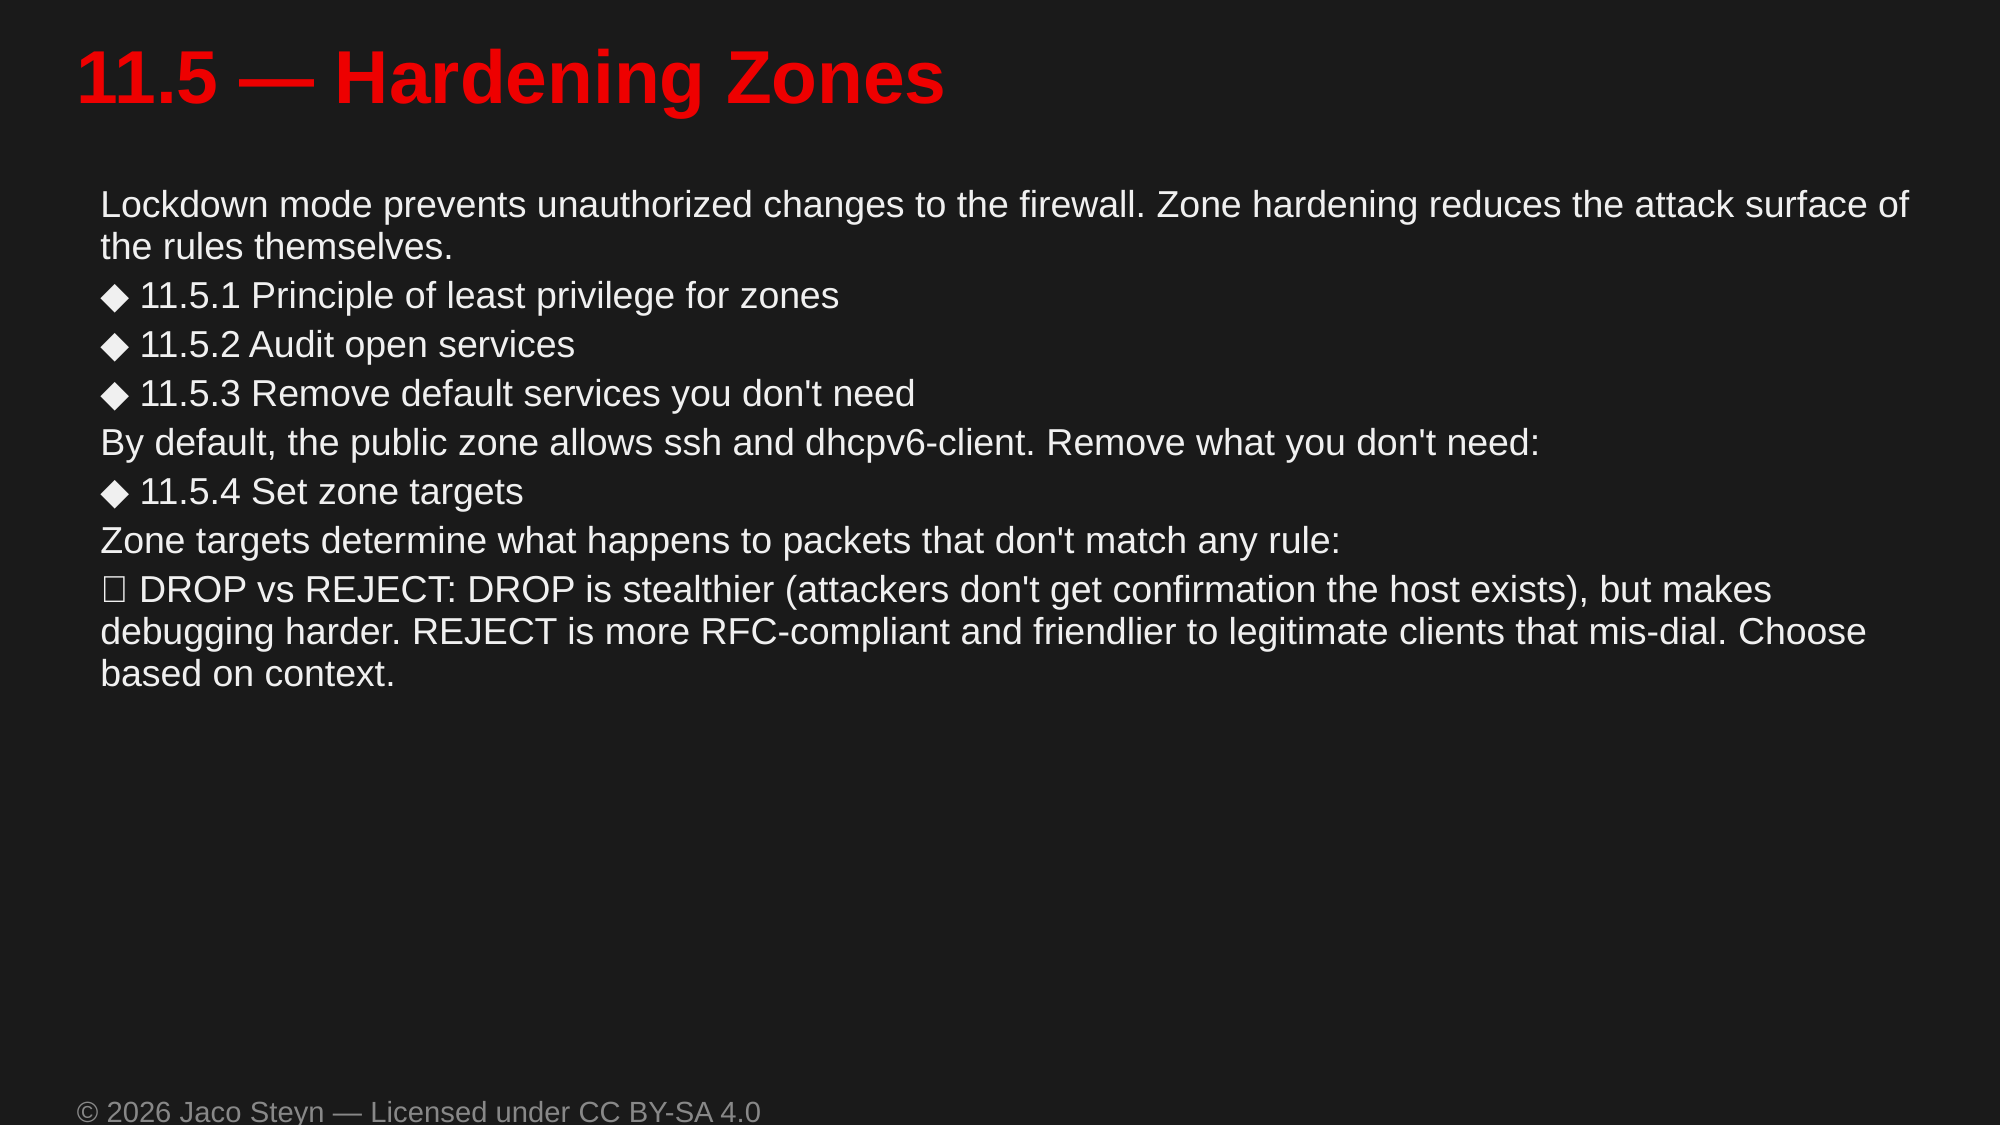

11.5 — Hardening Zones
Lockdown mode prevents unauthorized changes to the firewall. Zone hardening reduces the attack surface of the rules themselves.
◆ 11.5.1 Principle of least privilege for zones
◆ 11.5.2 Audit open services
◆ 11.5.3 Remove default services you don't need
By default, the public zone allows ssh and dhcpv6-client. Remove what you don't need:
◆ 11.5.4 Set zone targets
Zone targets determine what happens to packets that don't match any rule:
💡 DROP vs REJECT: DROP is stealthier (attackers don't get confirmation the host exists), but makes debugging harder. REJECT is more RFC-compliant and friendlier to legitimate clients that mis-dial. Choose based on context.
© 2026 Jaco Steyn — Licensed under CC BY-SA 4.0